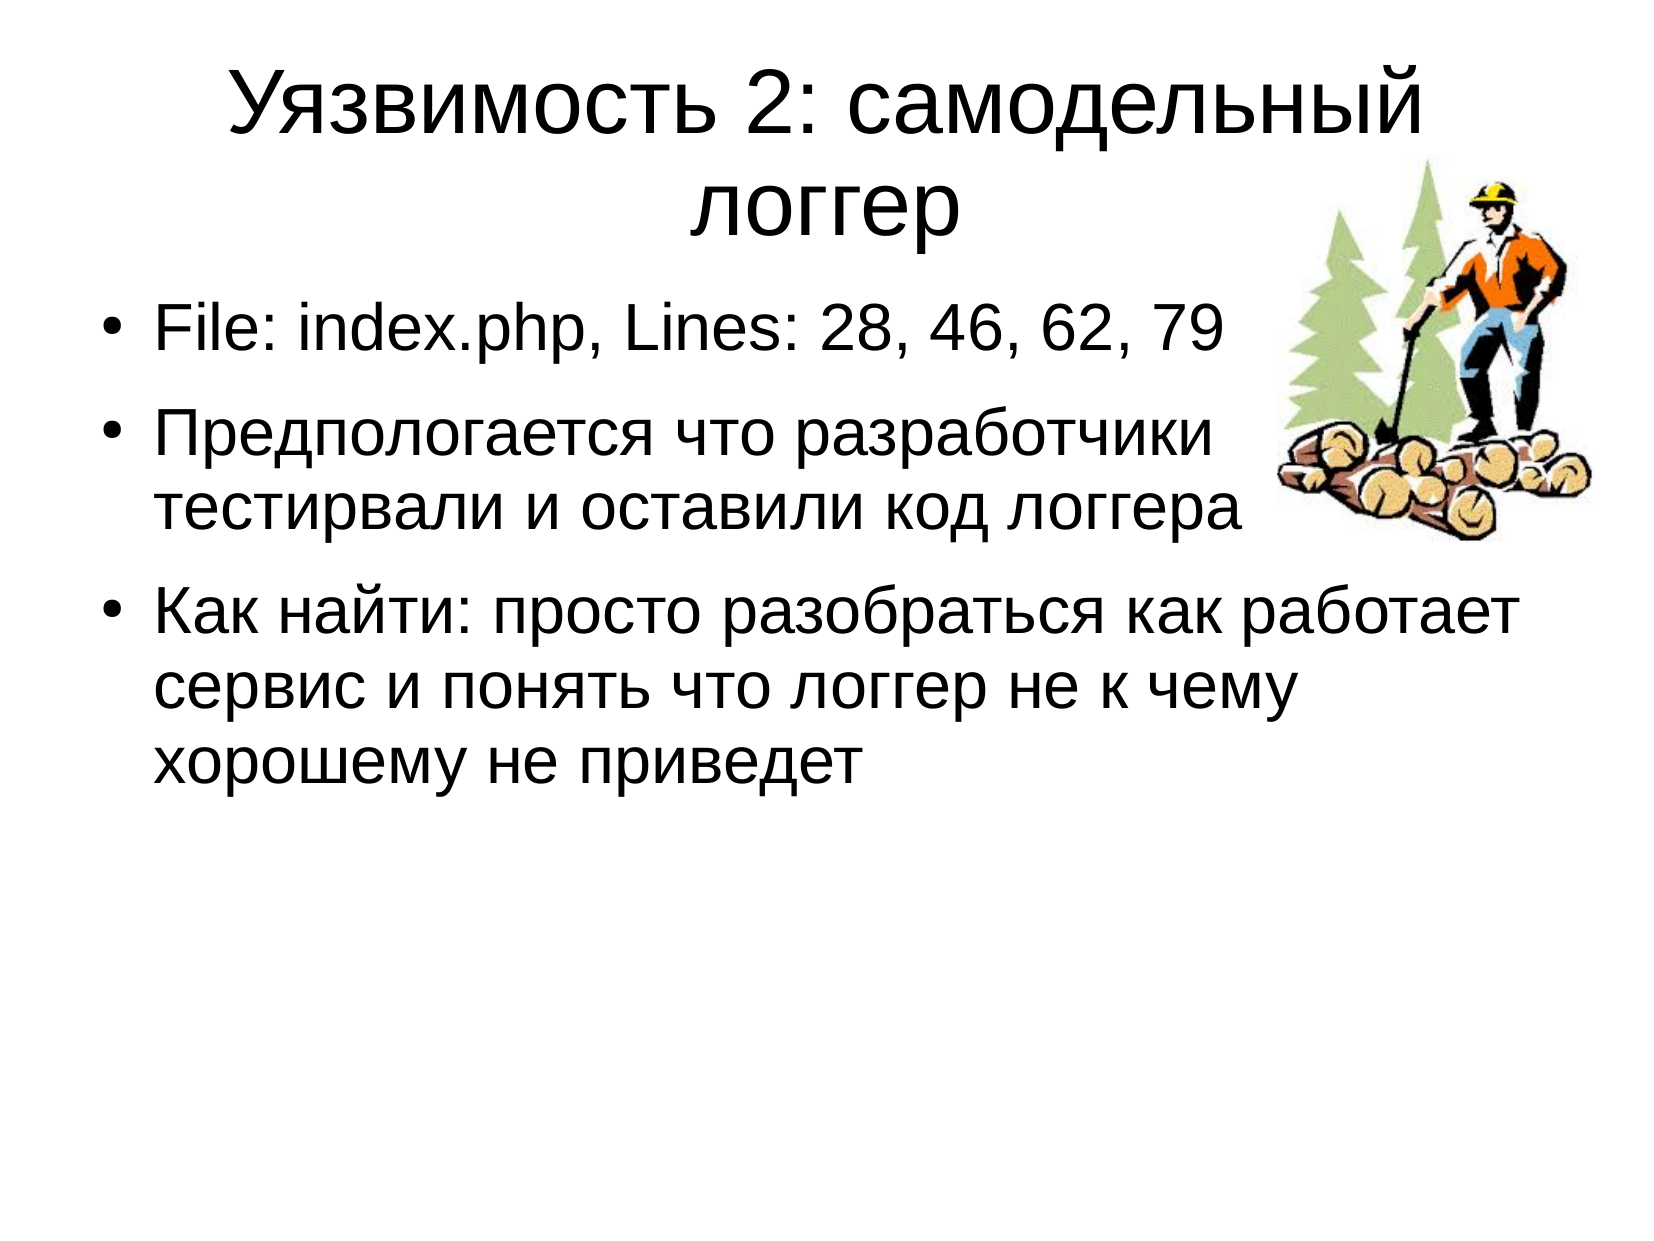

# Уязвимость 2: самодельный логгер
File: index.php, Lines: 28, 46, 62, 79
Предпологается что разработчики тестирвали и оставили код логгера
Как найти: просто разобраться как работает сервис и понять что логгер не к чему хорошему не приведет